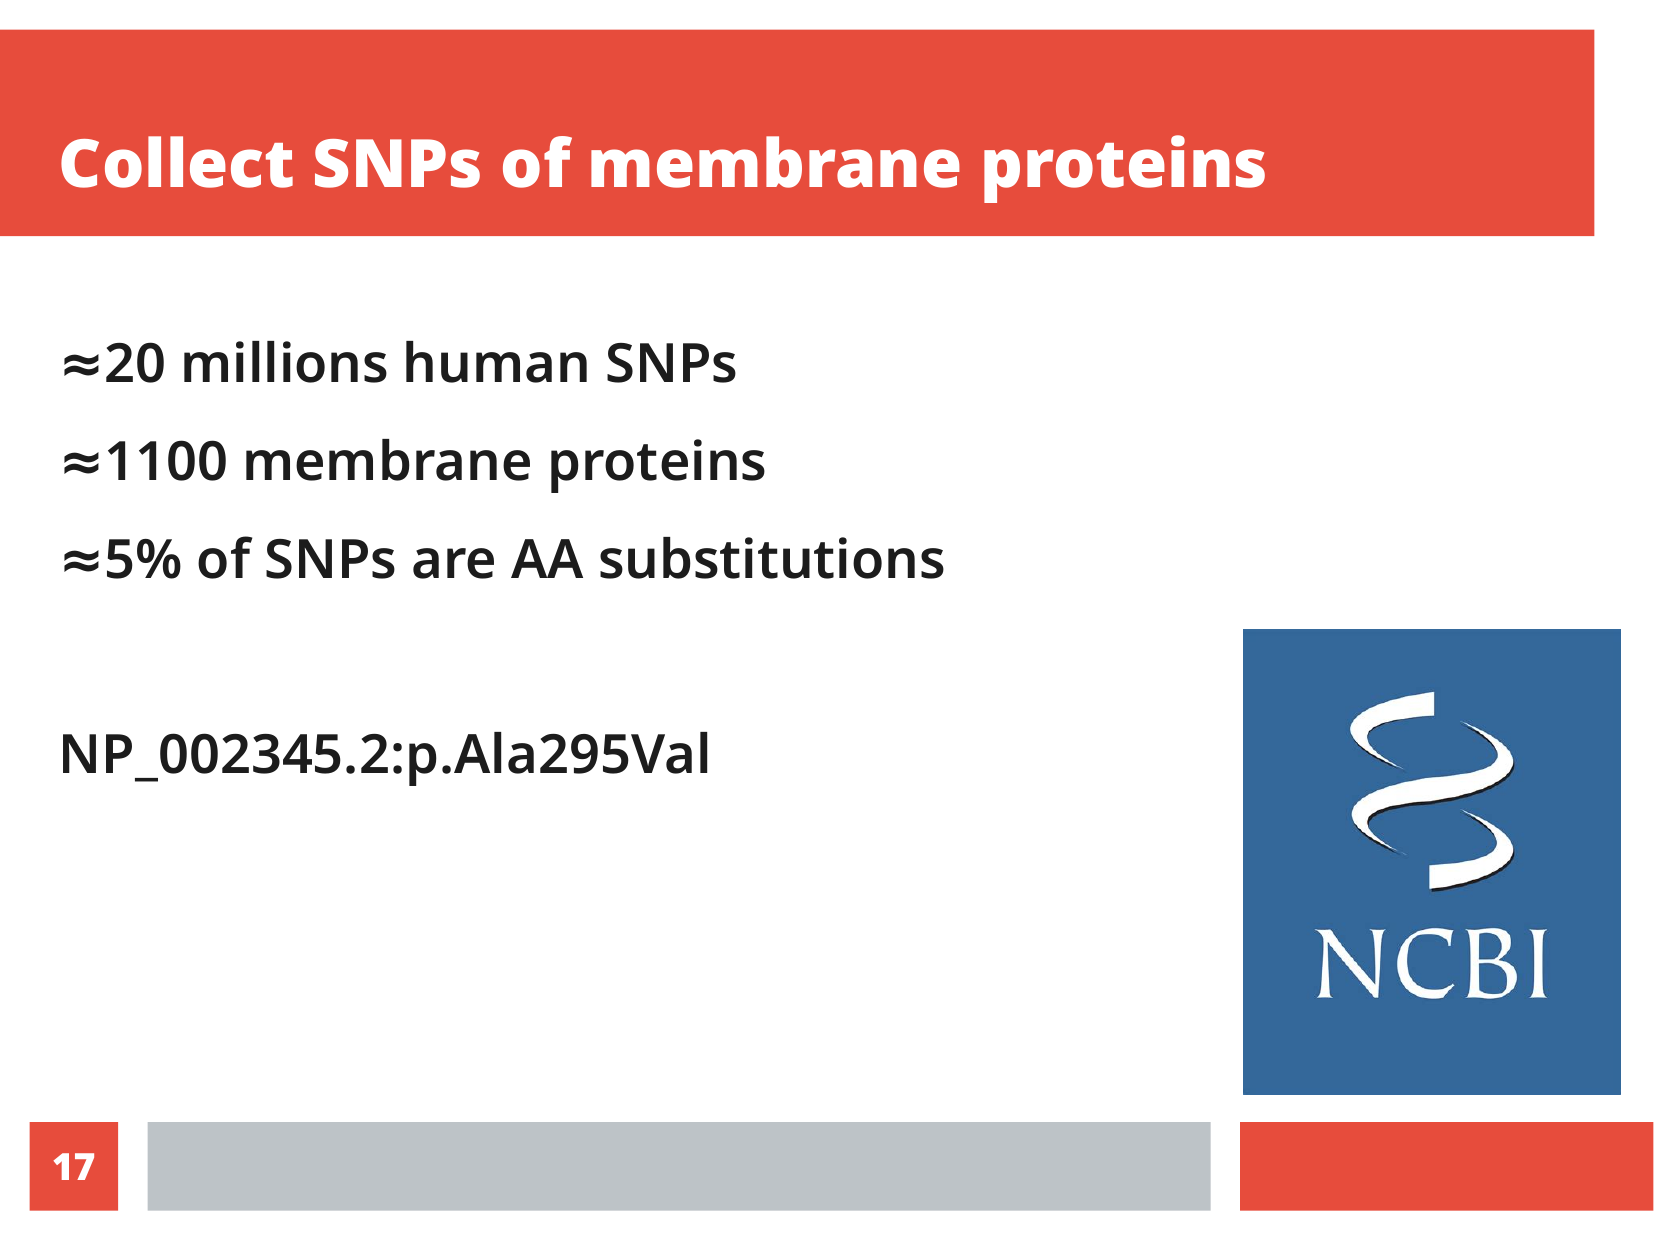

# Collect SNPs of membrane proteins
≈20 millions human SNPs
≈1100 membrane proteins
≈5% of SNPs are AA substitutions
NP_002345.2:p.Ala295Val
17